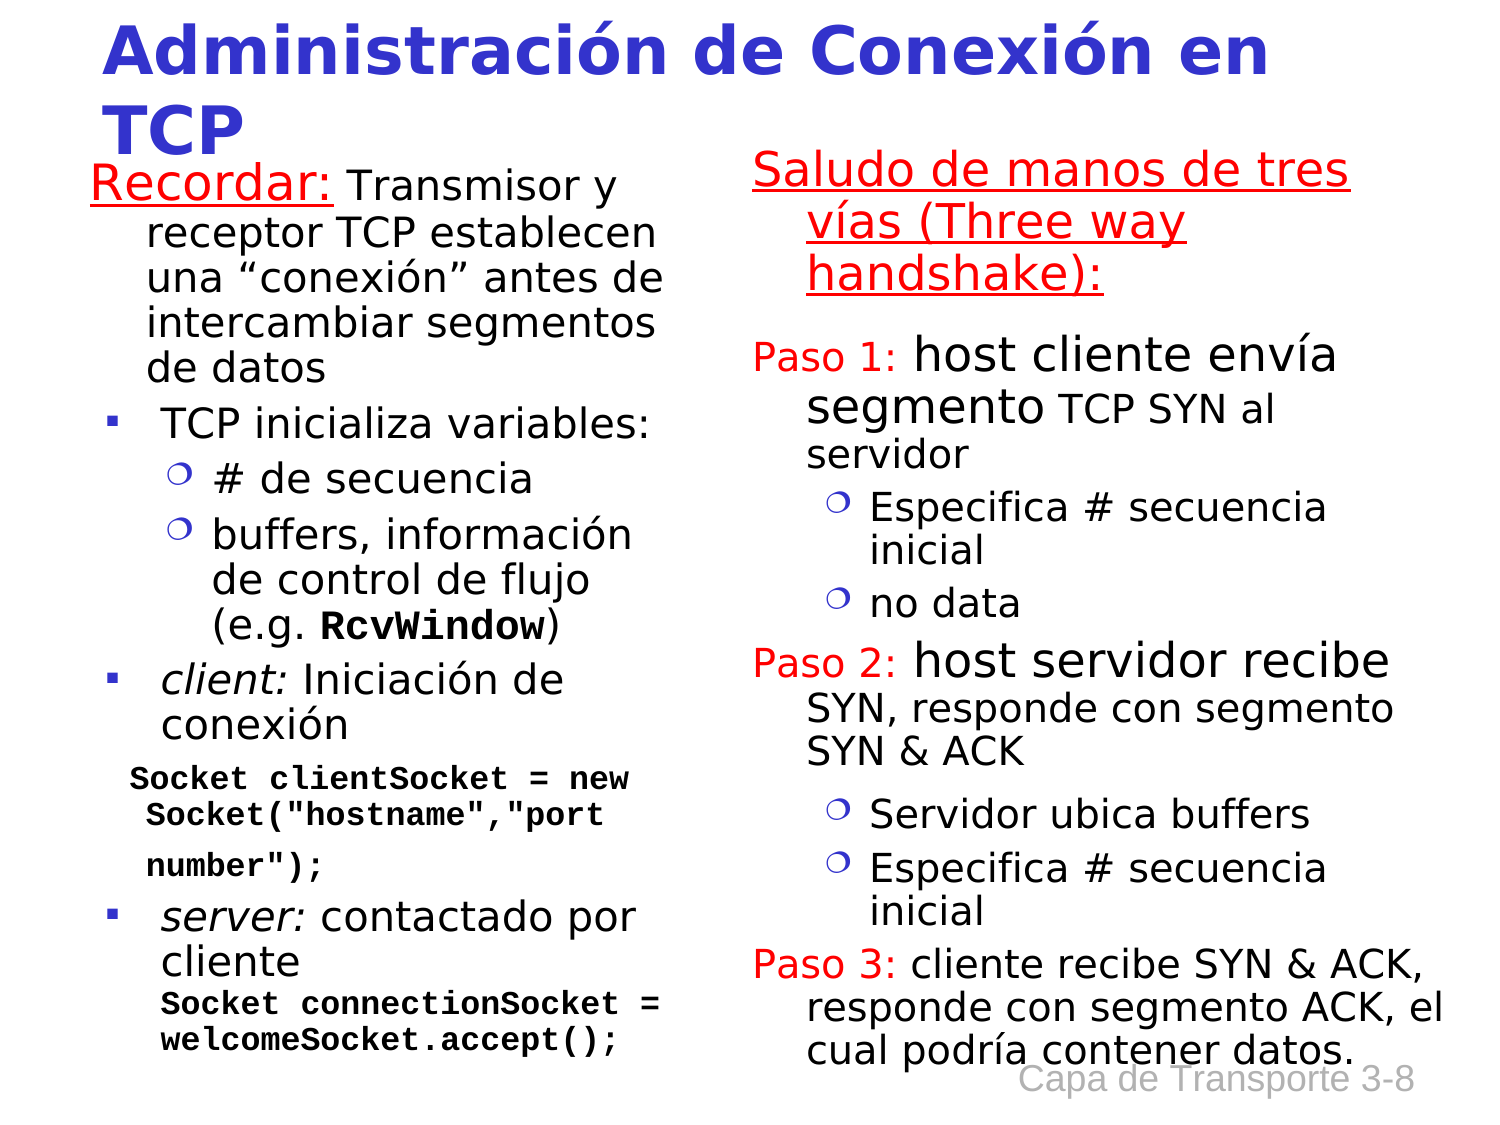

# Administración de Conexión en TCP
Saludo de manos de tres vías (Three way handshake):
Paso 1: host cliente envía segmento TCP SYN al servidor
Especifica # secuencia inicial
no data
Paso 2: host servidor recibe SYN, responde con segmento SYN & ACK
Servidor ubica buffers
Especifica # secuencia inicial
Paso 3: cliente recibe SYN & ACK, responde con segmento ACK, el cual podría contener datos.
Recordar: Transmisor y receptor TCP establecen una “conexión” antes de intercambiar segmentos de datos
TCP inicializa variables:
# de secuencia
buffers, información de control de flujo (e.g. RcvWindow)
client: Iniciación de conexión
 Socket clientSocket = new Socket("hostname","port number");
server: contactado por cliente
Socket connectionSocket = welcomeSocket.accept();
8